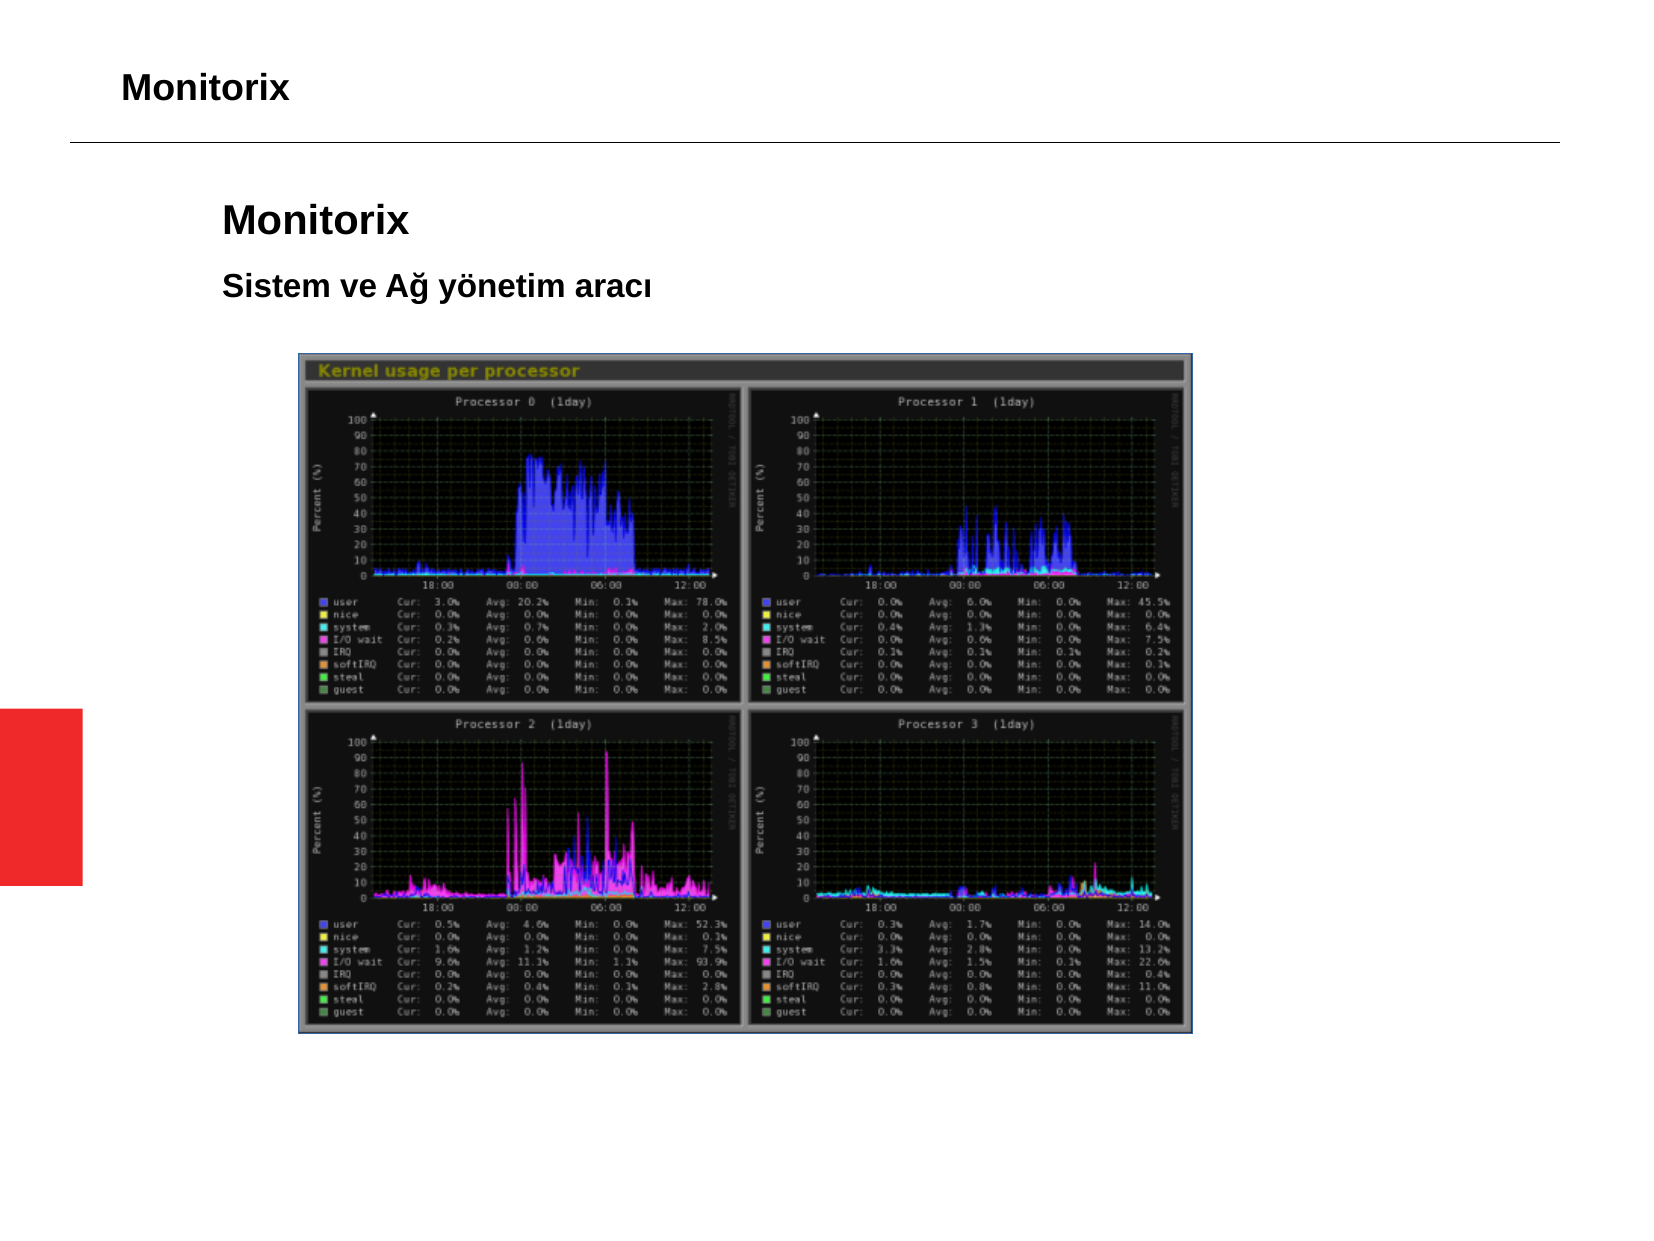

Monitorix
Monitorix
Sistem ve Ağ yönetim aracı